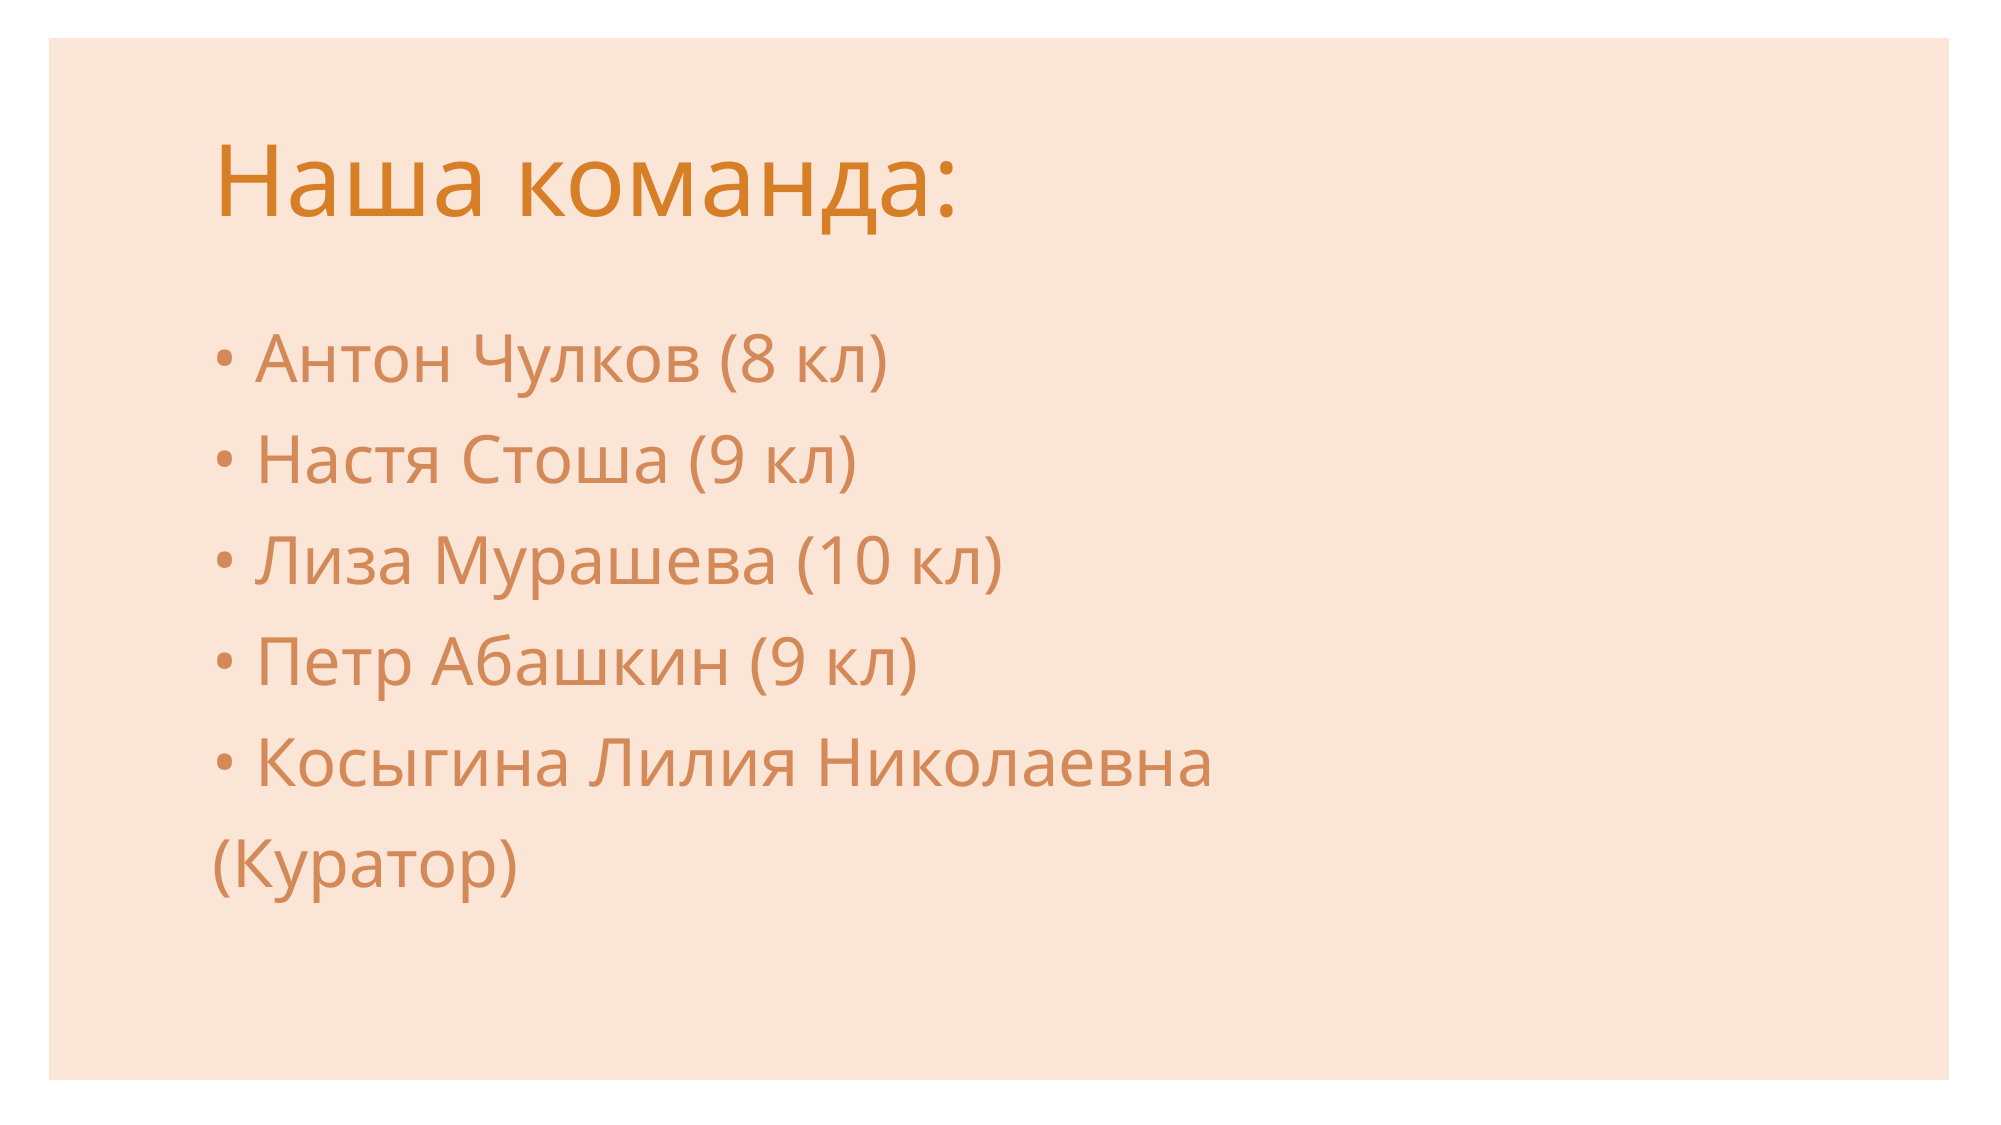

# Наша команда:
• Антон Чулков (8 кл)
• Настя Стоша (9 кл)
• Лиза Мурашева (10 кл)
• Петр Абашкин (9 кл)
• Косыгина Лилия Николаевна
(Куратор)